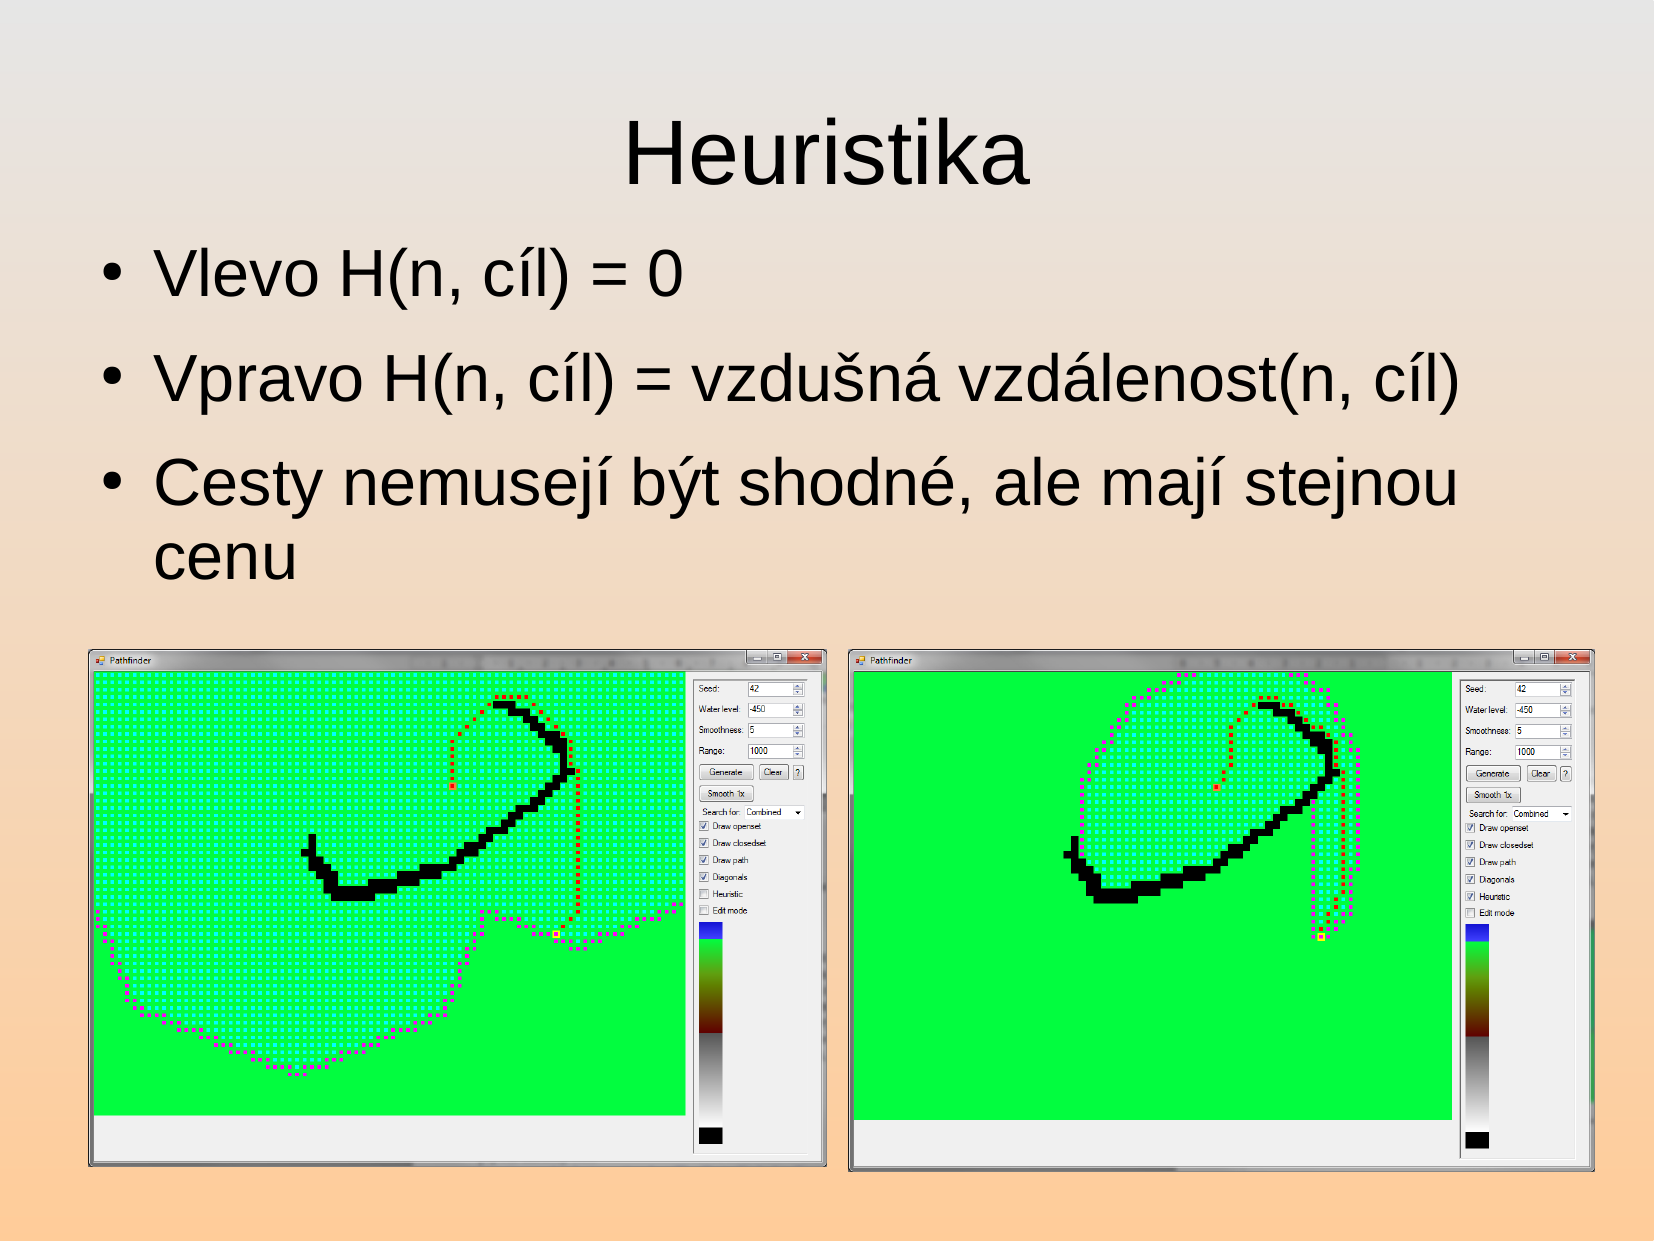

# Heuristika
Vlevo H(n, cíl) = 0
Vpravo H(n, cíl) = vzdušná vzdálenost(n, cíl)
Cesty nemusejí být shodné, ale mají stejnou cenu